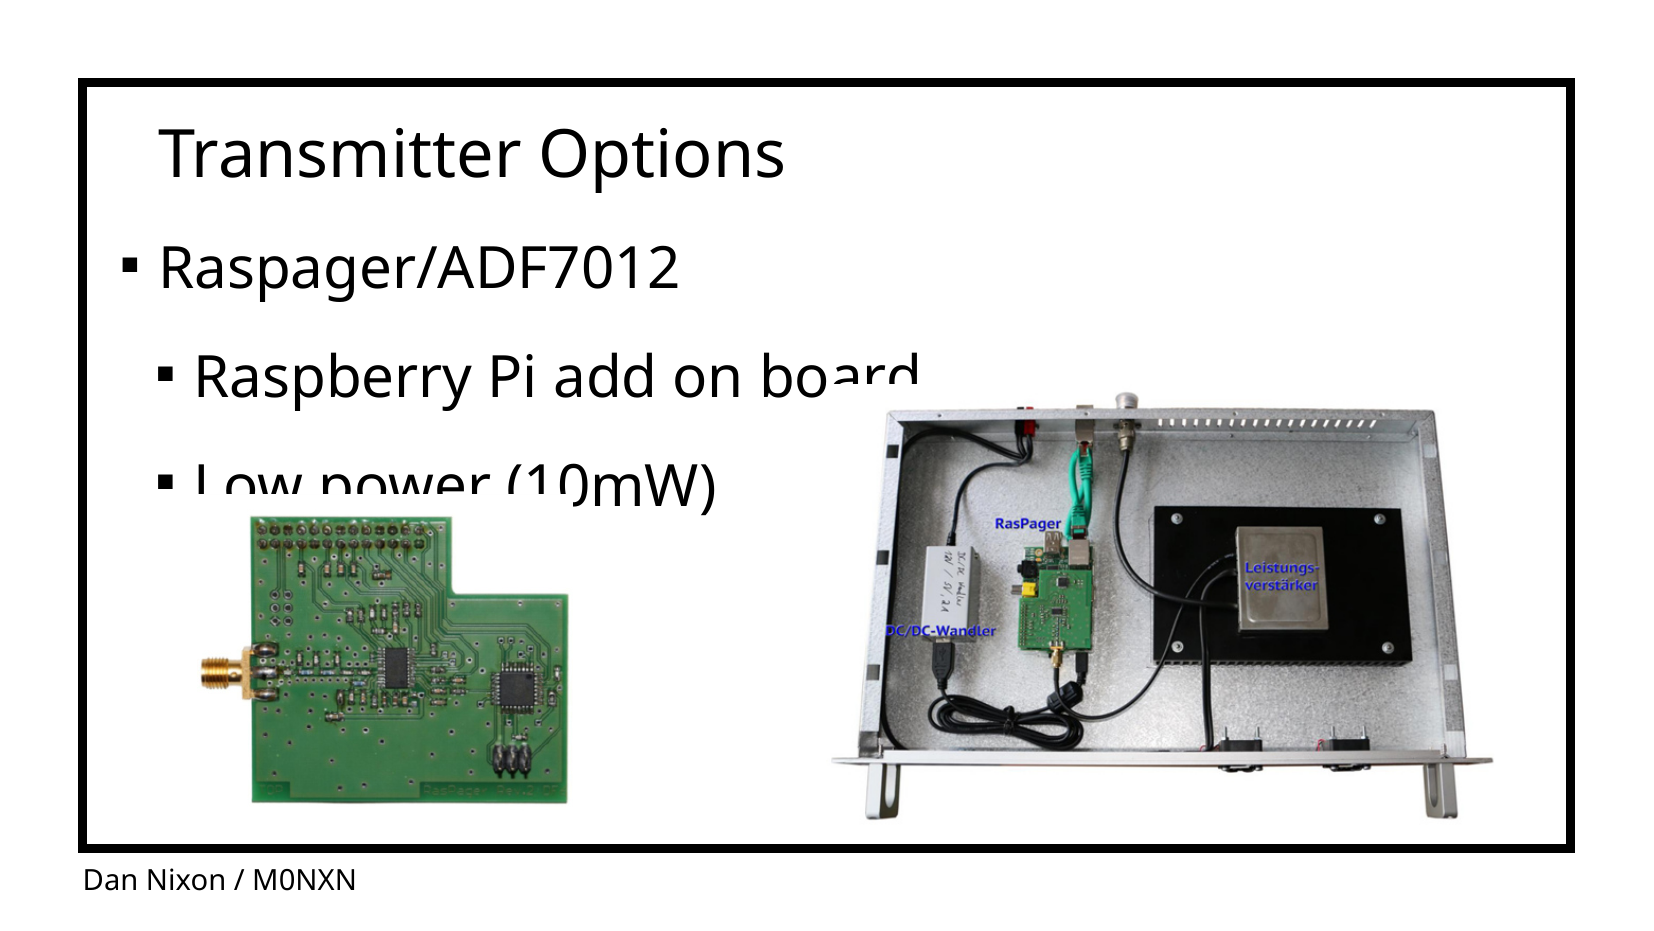

# Transmitter Options
Raspager/ADF7012
Raspberry Pi add on board
Low power (10mW)